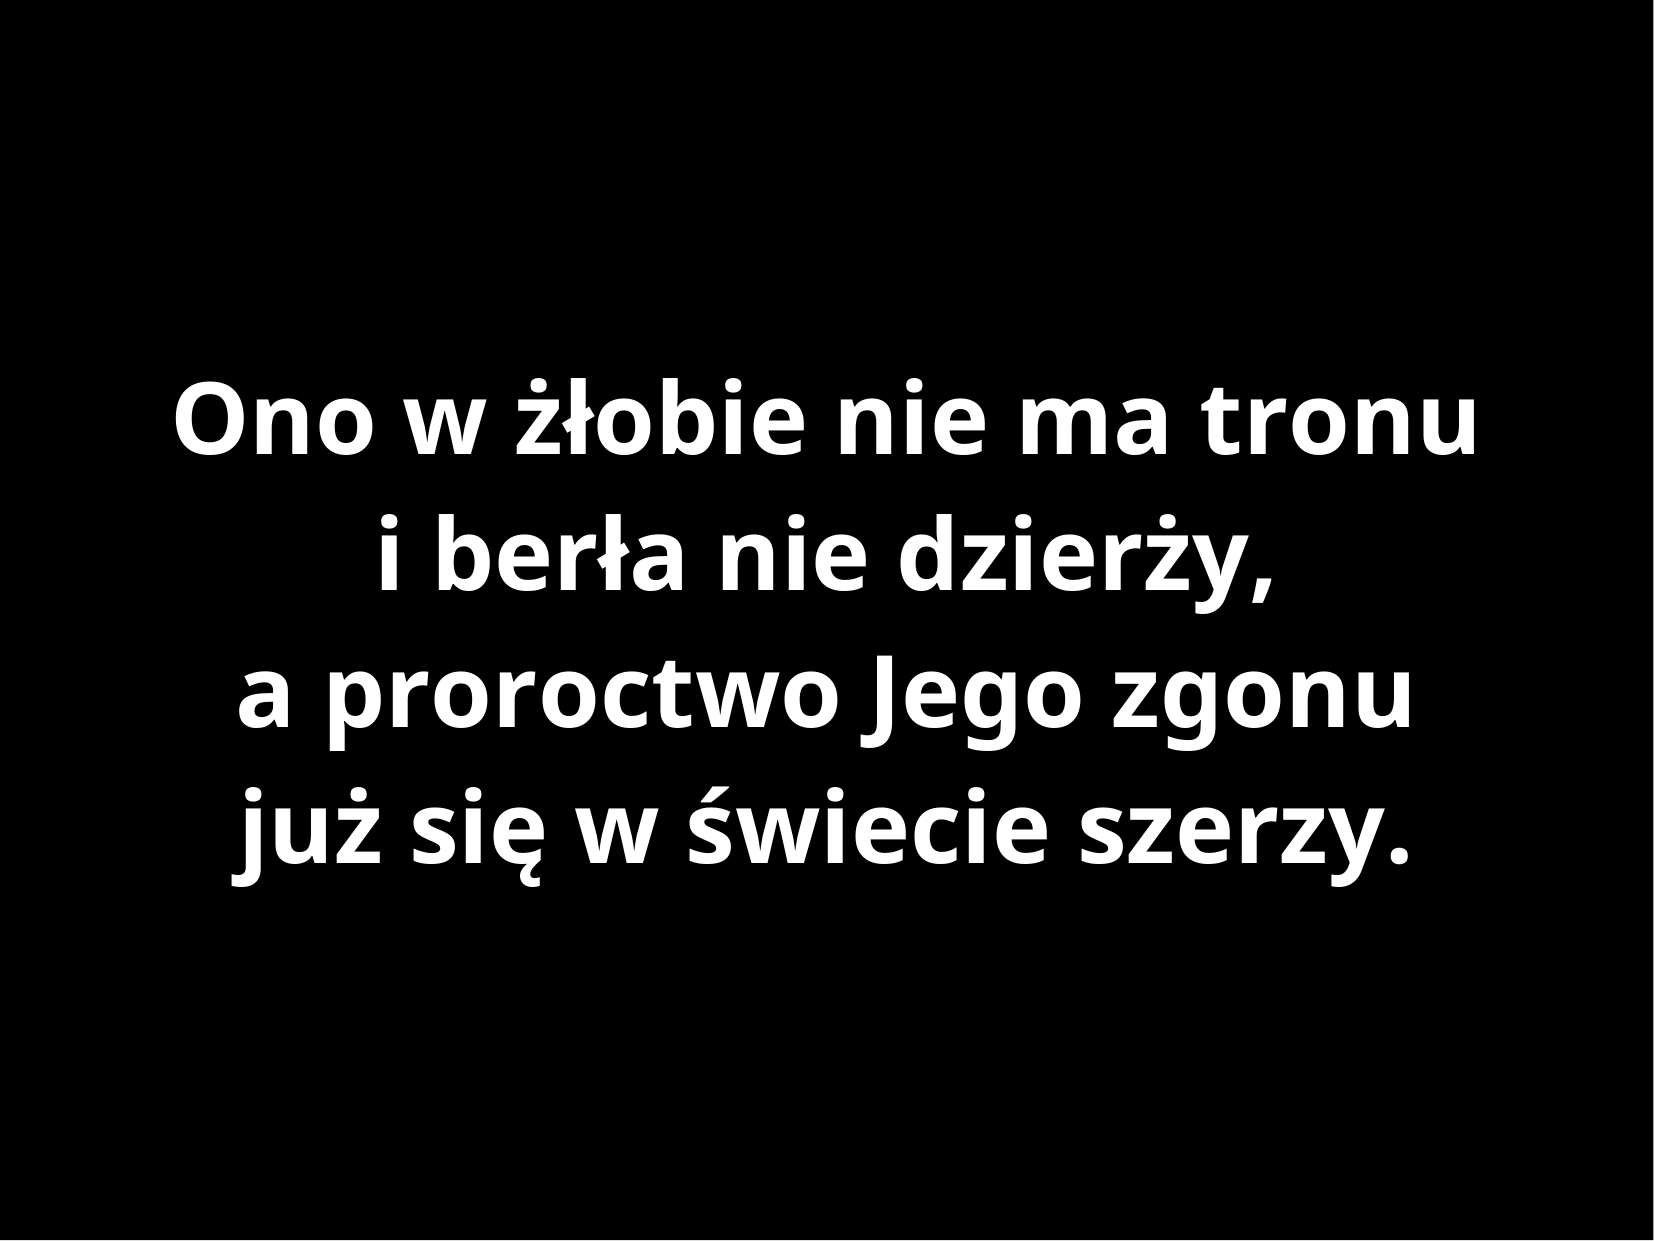

# Ono w żłobie nie ma tronu i berła nie dzierży, a proroctwo Jego zgonu już się w świecie szerzy.